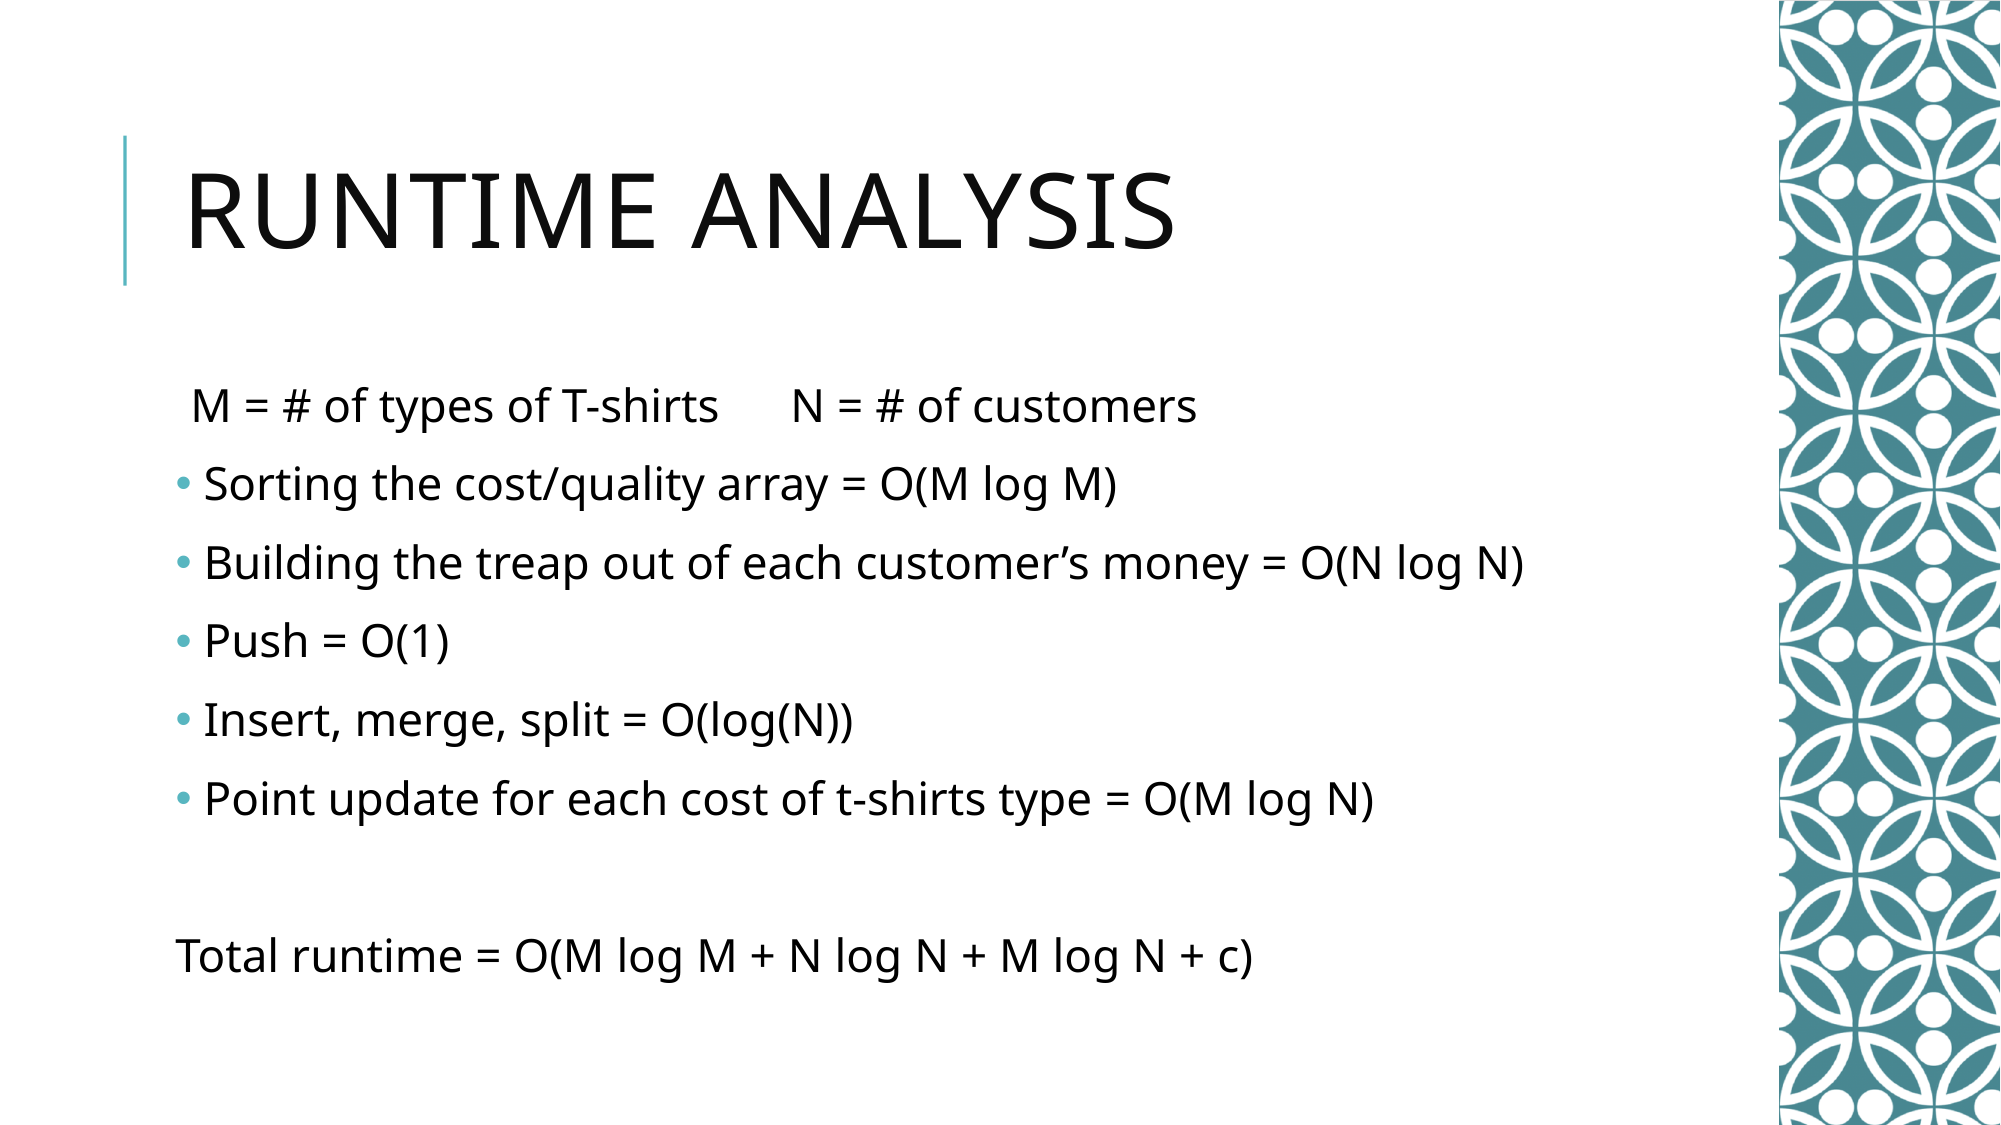

# Runtime analysis
M = # of types of T-shirts	N = # of customers
 Sorting the cost/quality array = O(M log M)
 Building the treap out of each customer’s money = O(N log N)
 Push = O(1)
 Insert, merge, split = O(log(N))
 Point update for each cost of t-shirts type = O(M log N)
Total runtime = O(M log M + N log N + M log N + c)